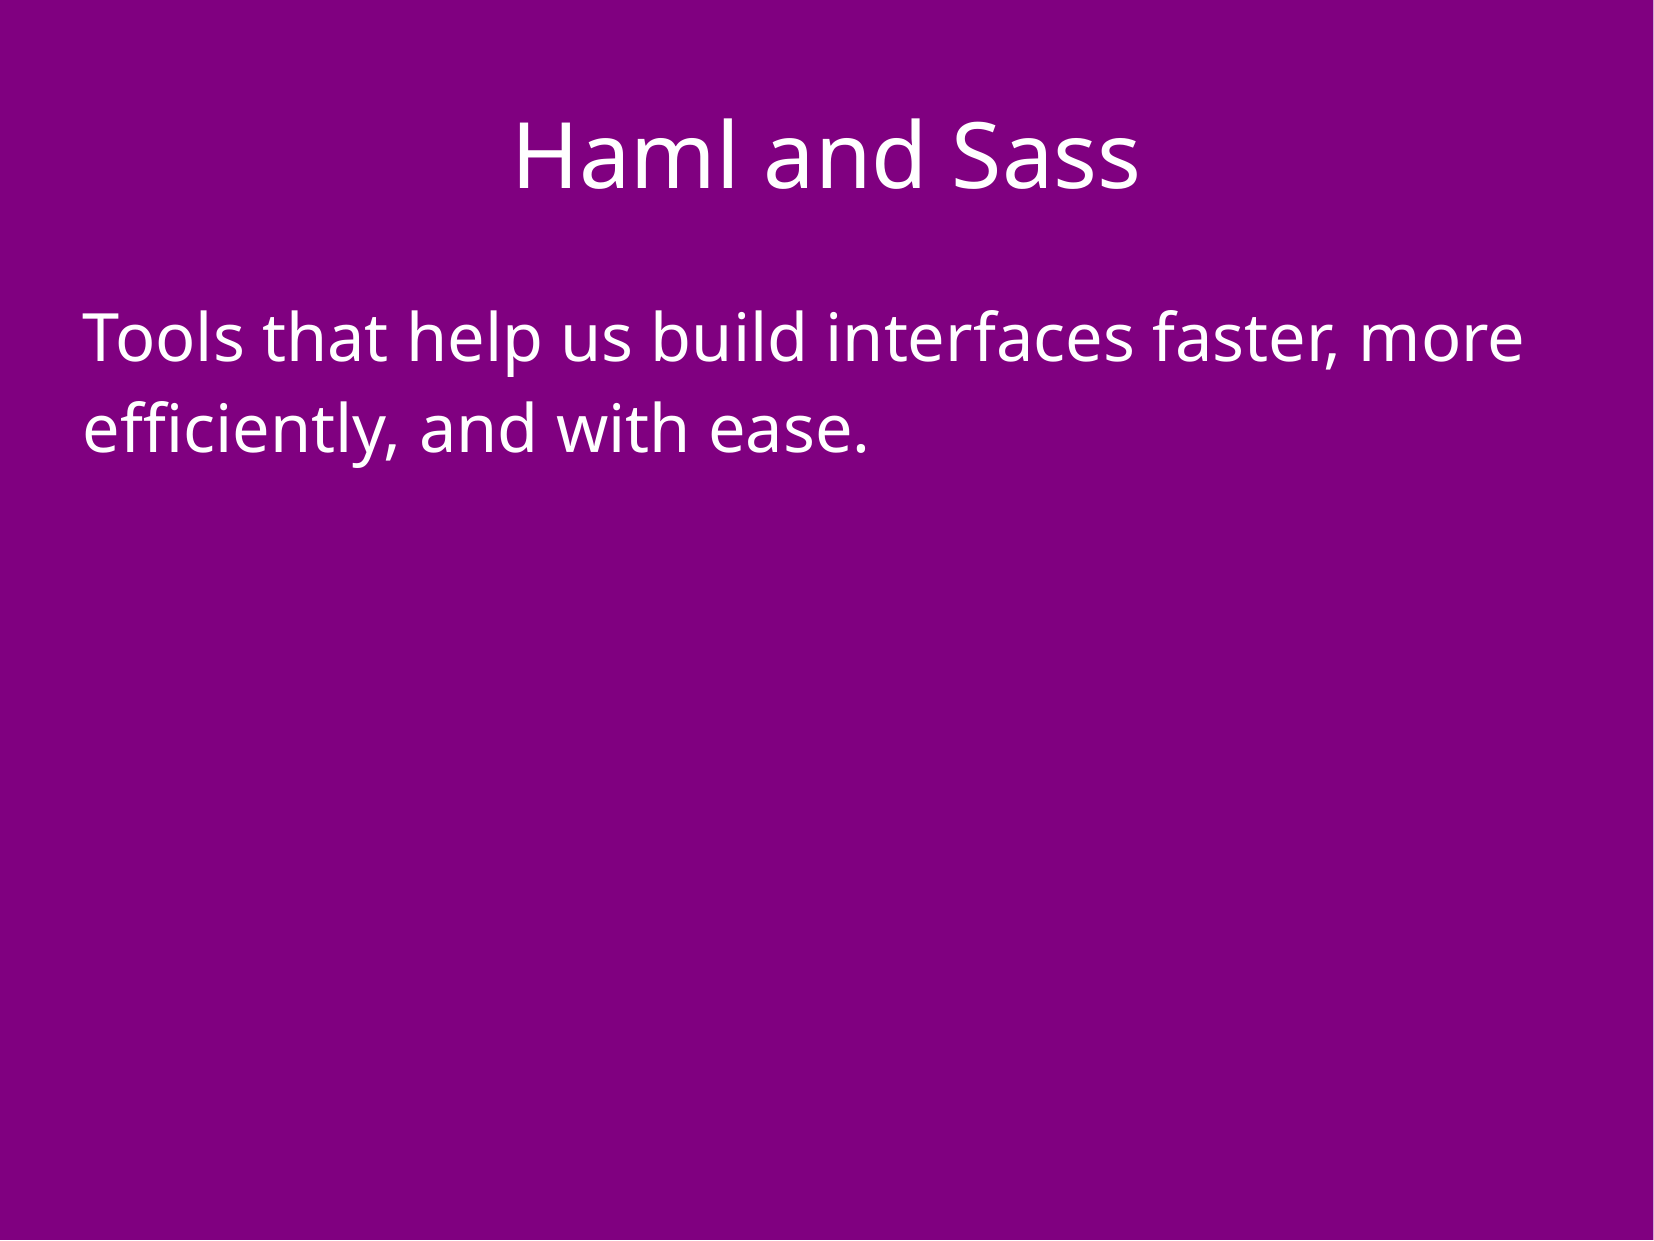

# Haml and Sass
Tools that help us build interfaces faster, more efficiently, and with ease.